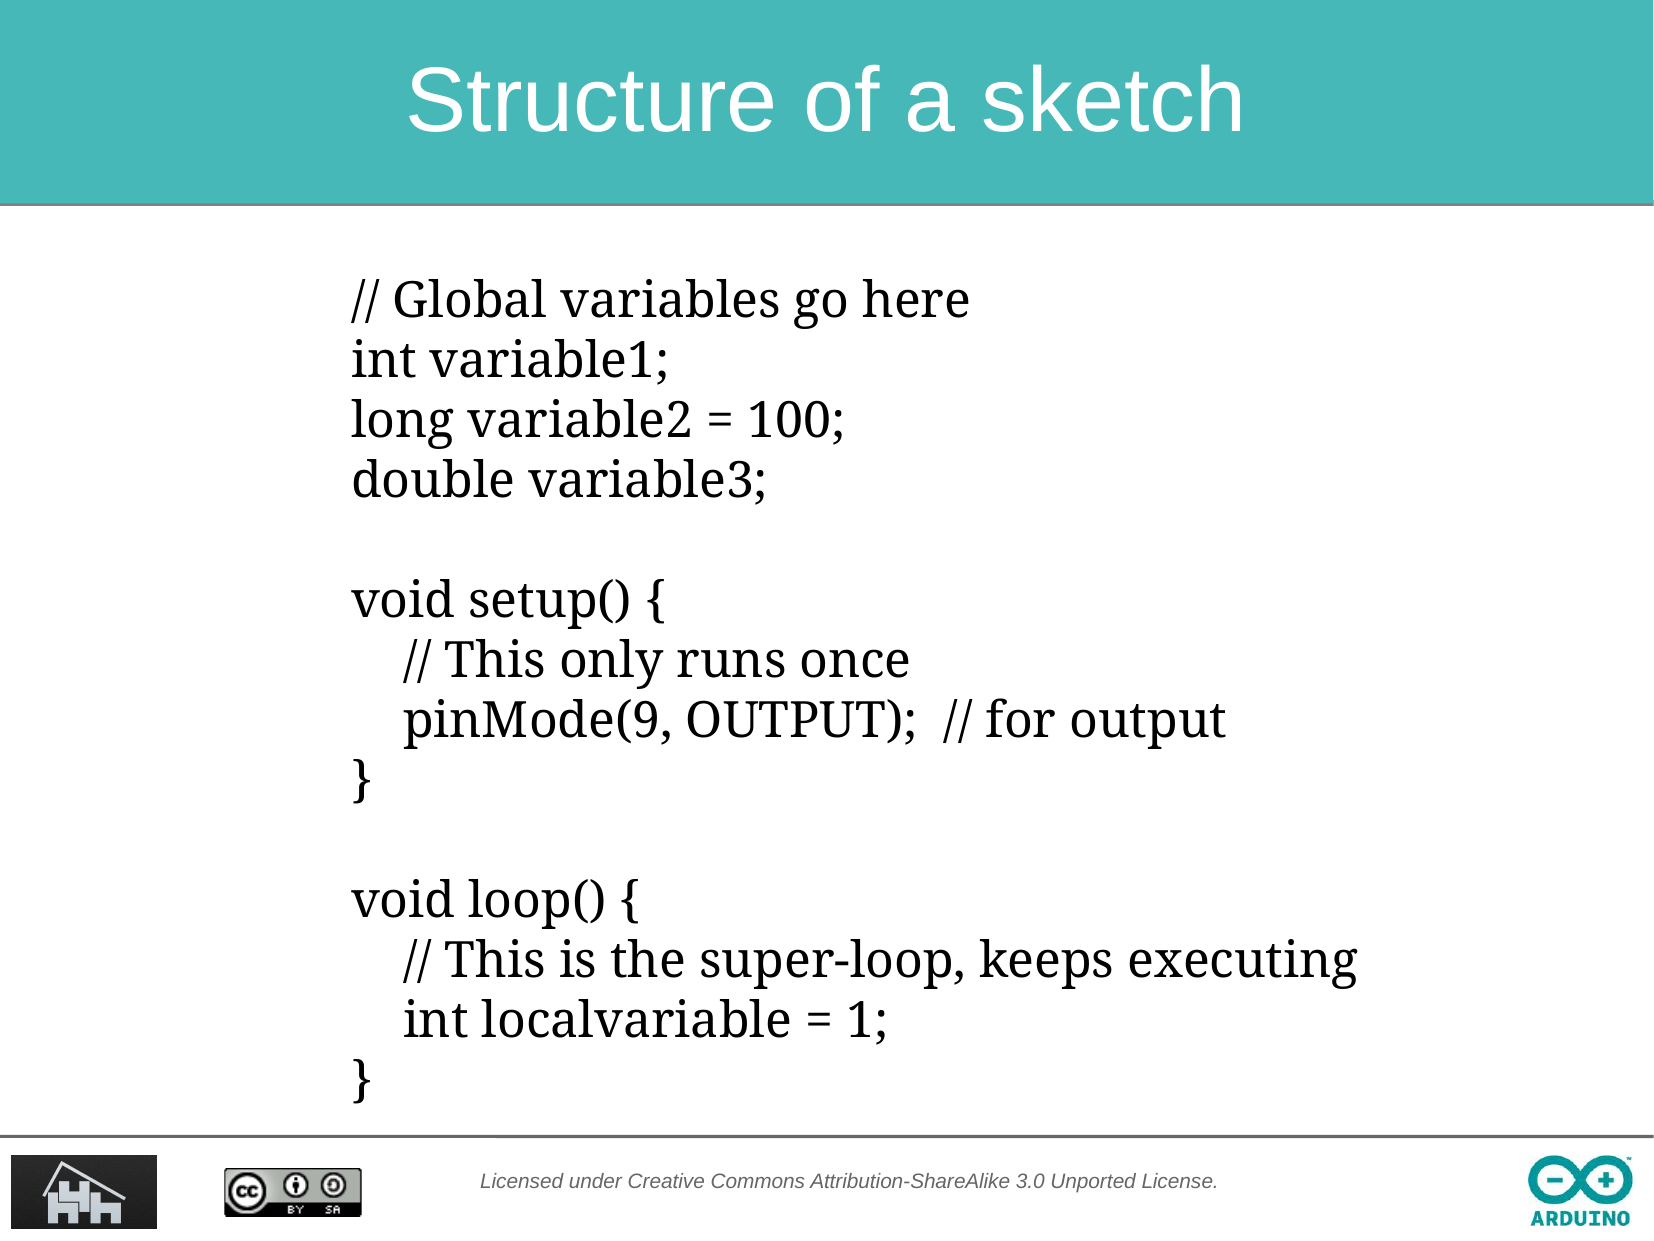

# Structure of a sketch
// Global variables go here
int variable1;
long variable2 = 100;
double variable3;
void setup() {
 // This only runs once
 pinMode(9, OUTPUT); // for output
}
void loop() {
 // This is the super-loop, keeps executing
 int localvariable = 1;
}